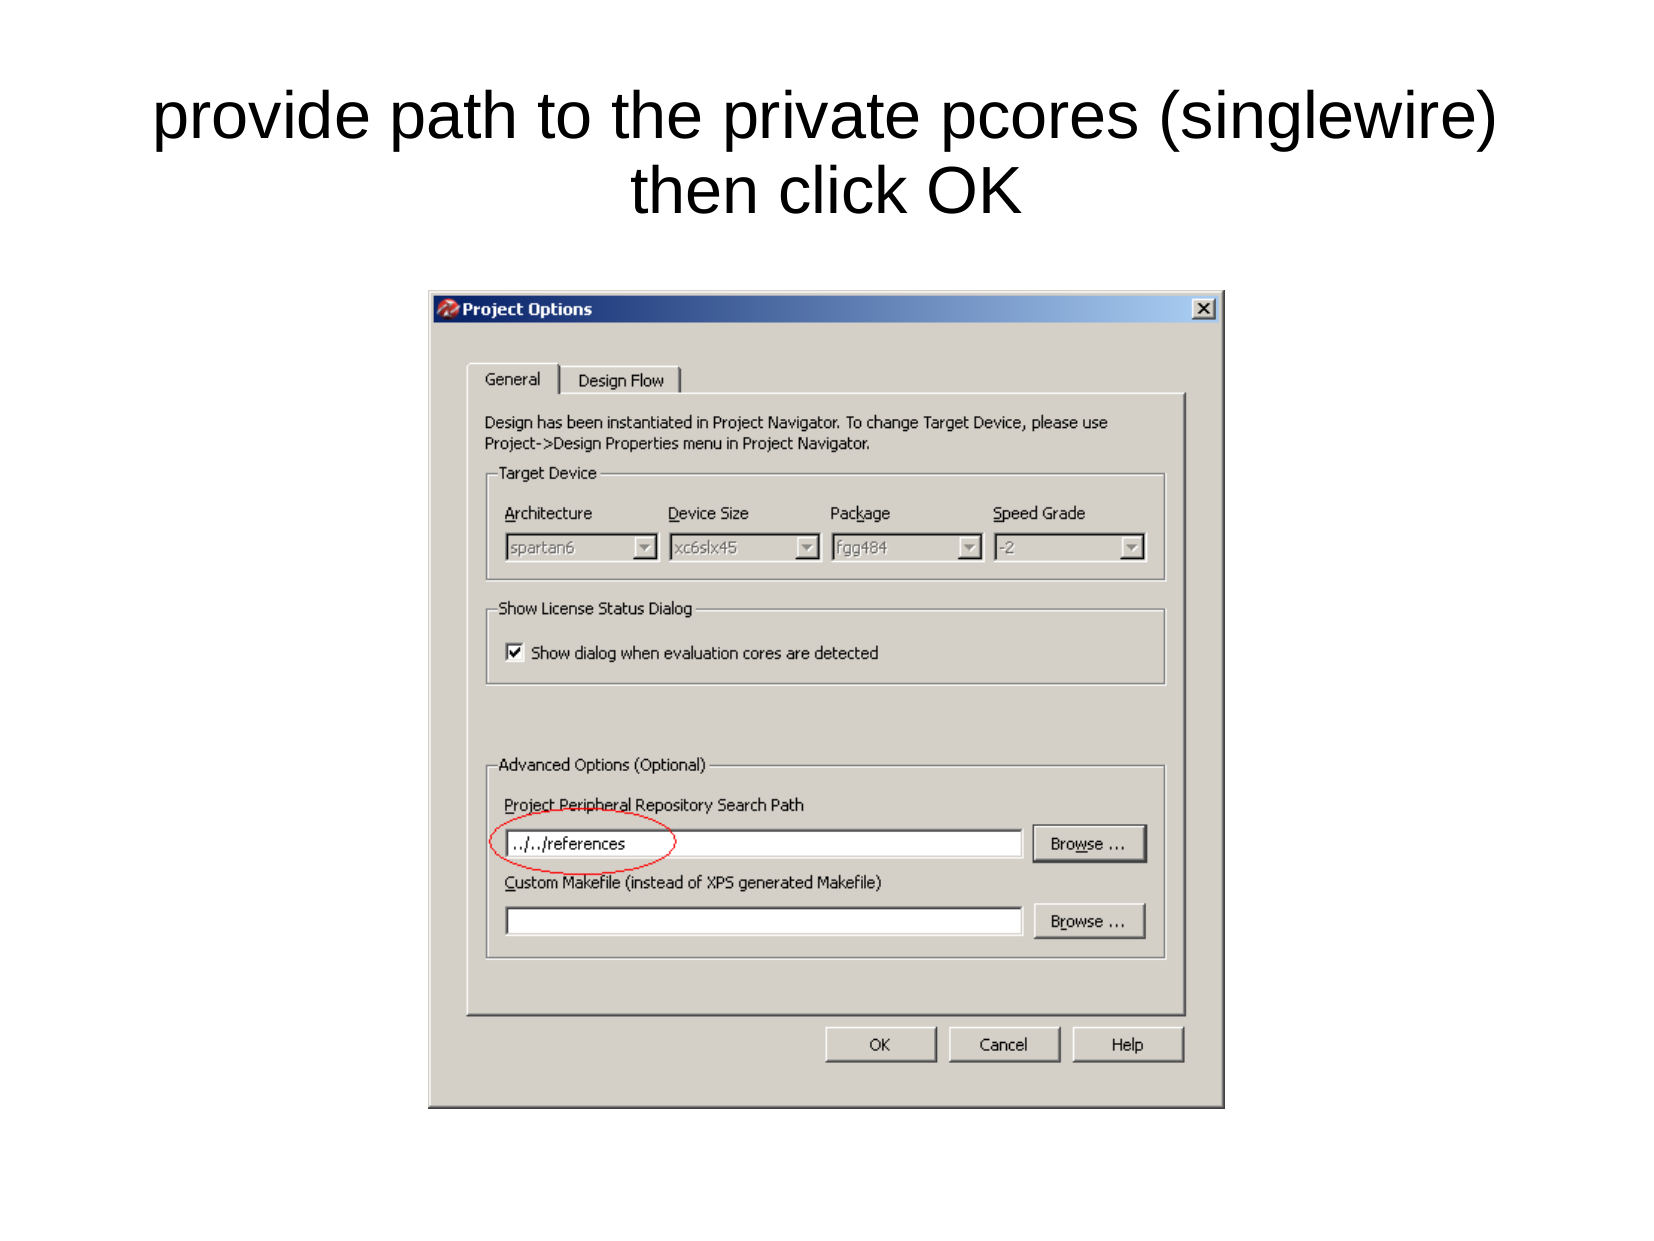

# provide path to the private pcores (singlewire) then click OK